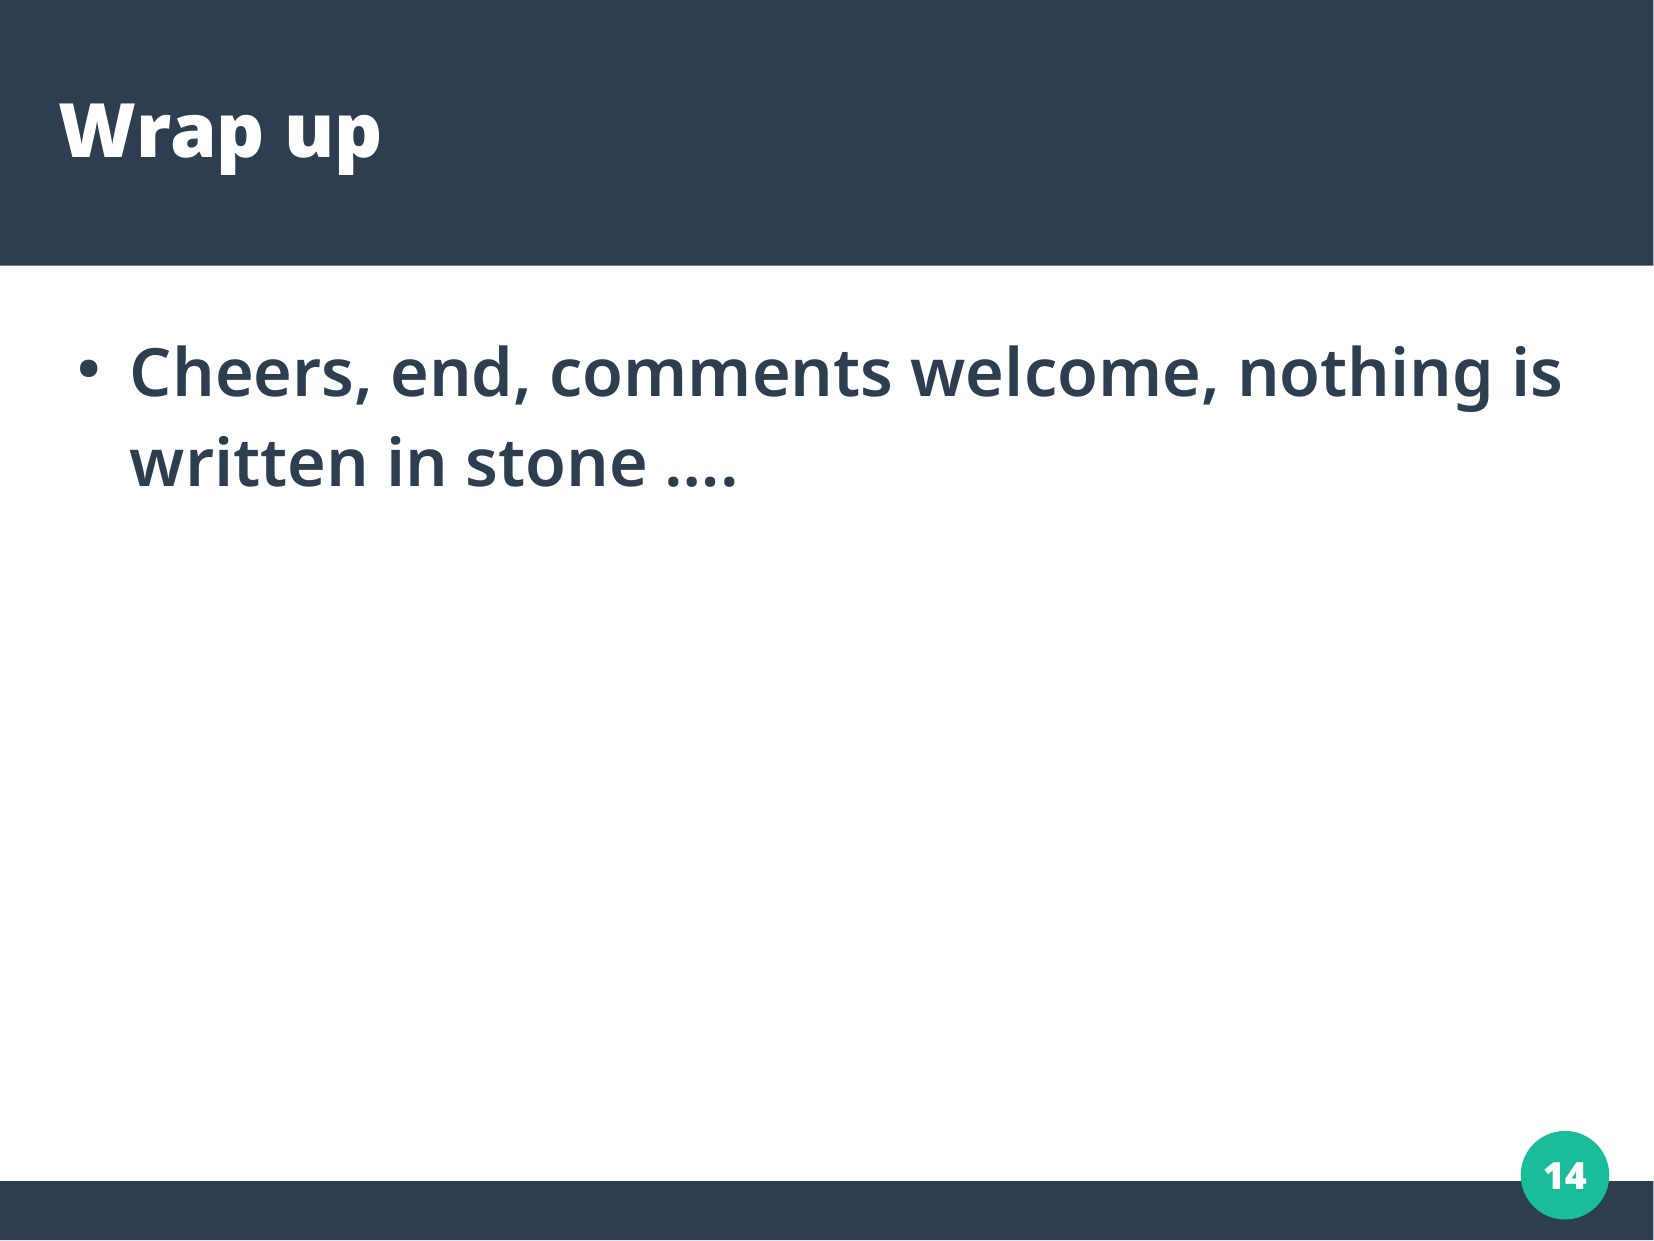

# Wrap up
Cheers, end, comments welcome, nothing is written in stone ….
14